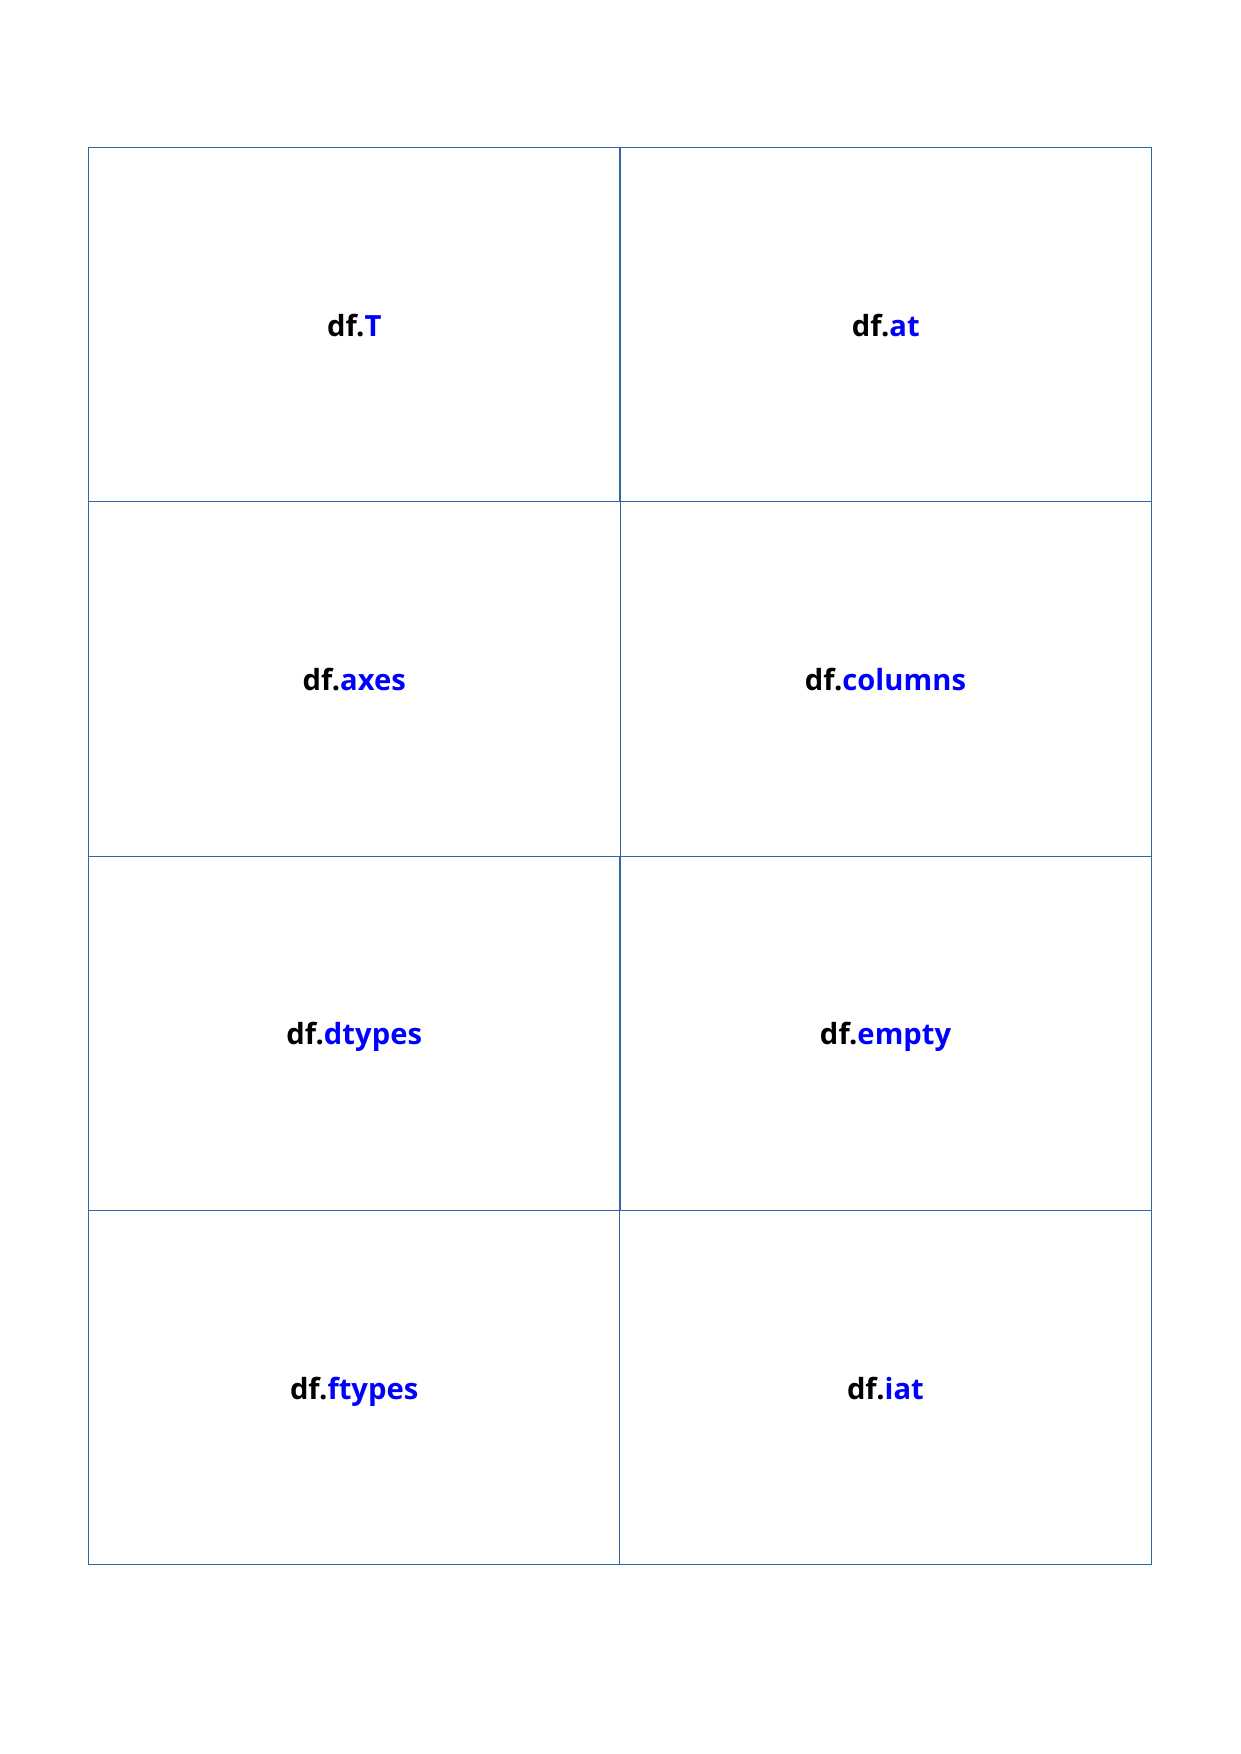

df.T
df.at
df.axes
df.columns
df.dtypes
df.empty
df.ftypes
df.iat